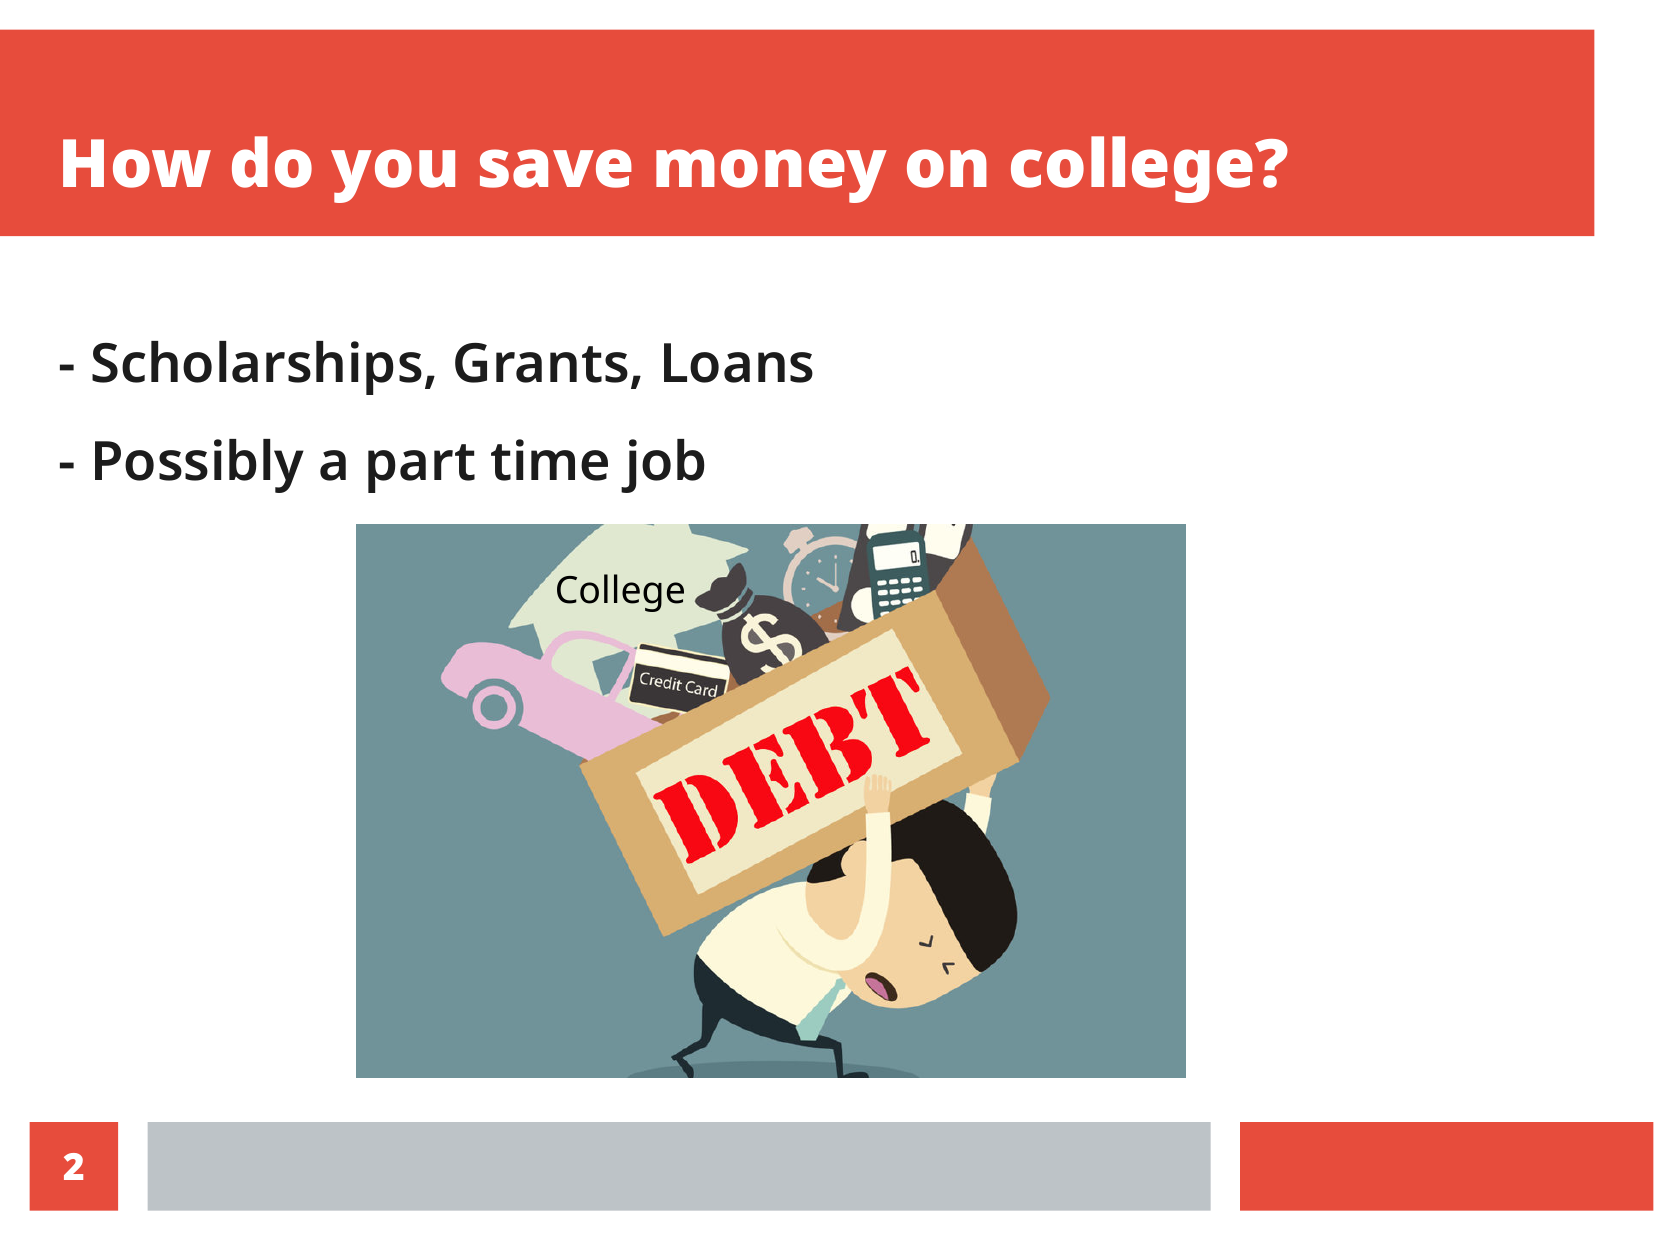

# How do you save money on college?
- Scholarships, Grants, Loans
- Possibly a part time job
College
2